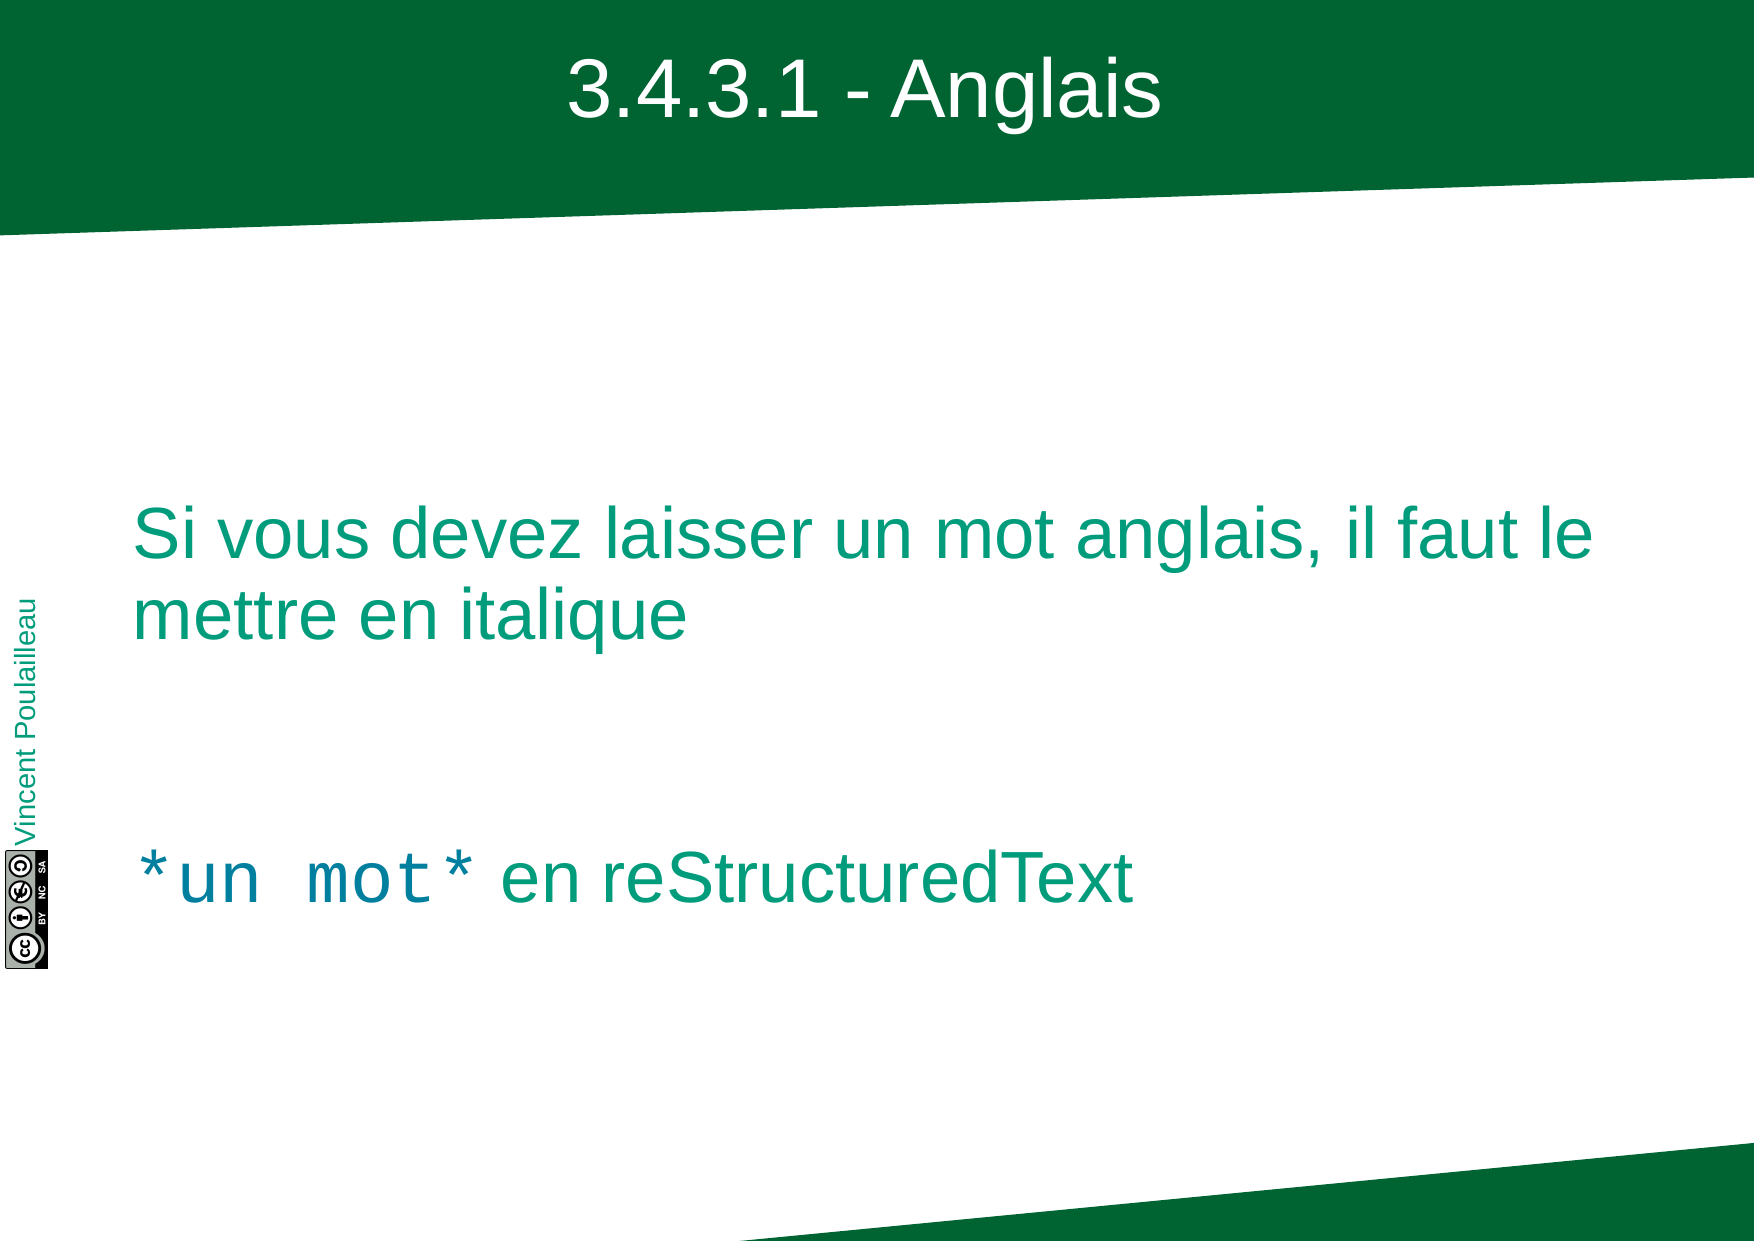

3.4.3.1 - Anglais
Si vous devez laisser un mot anglais, il faut le mettre en italique
*un mot* en reStructuredText
© 2019 Vincent Poulailleau